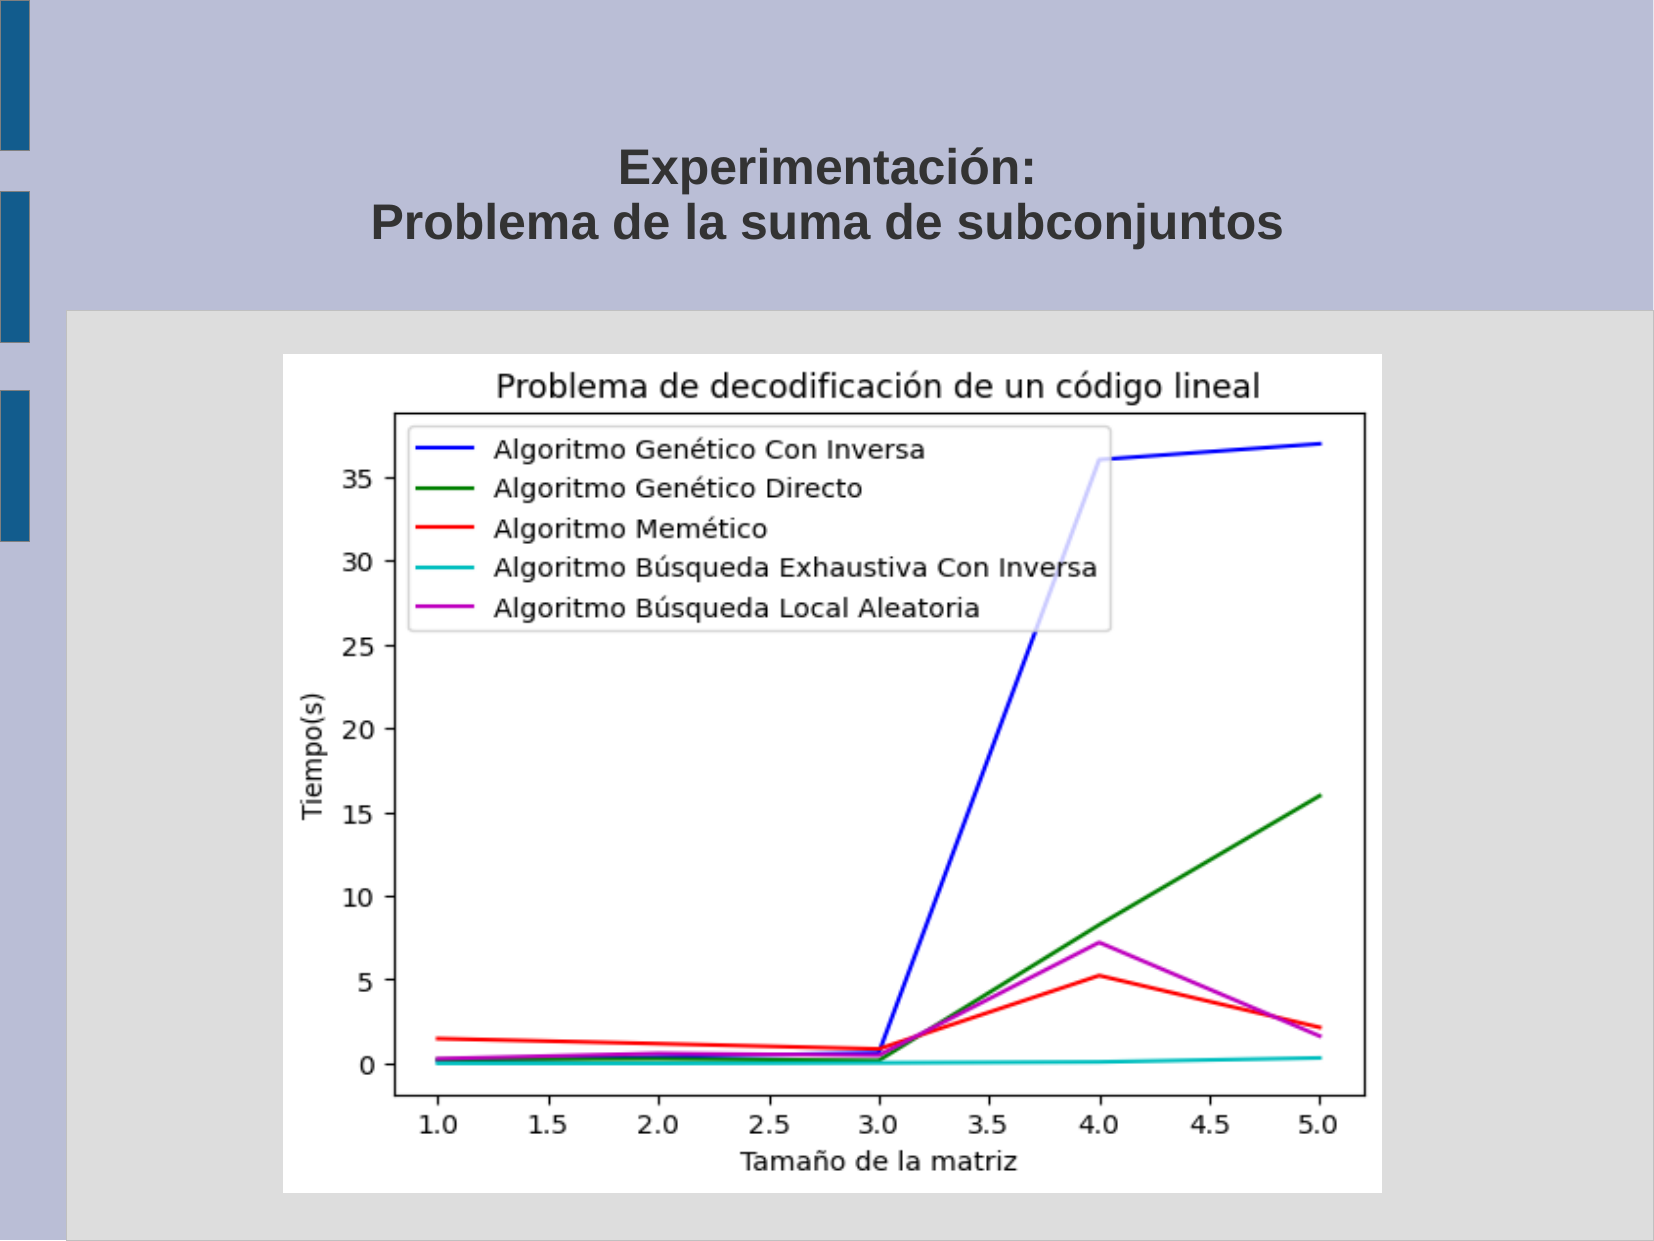

# Experimentación: Problema de la suma de subconjuntos